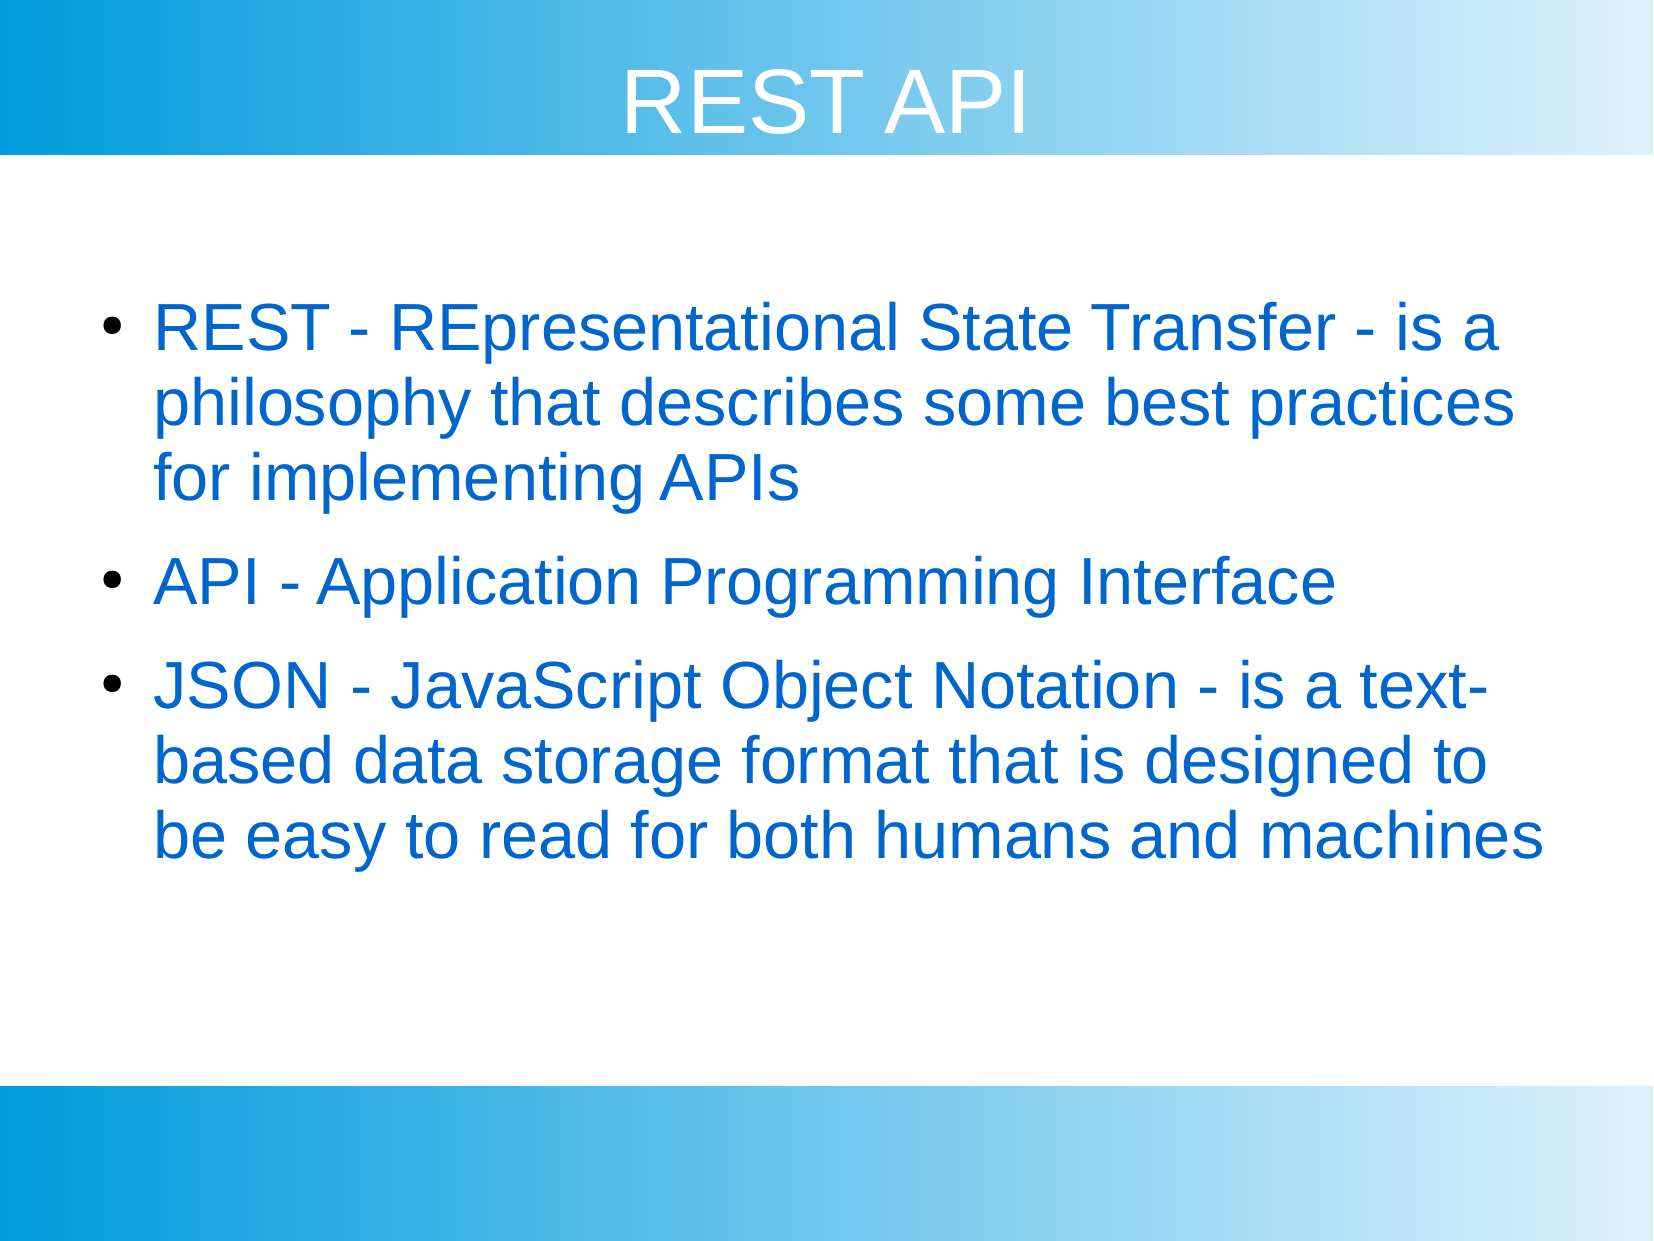

# REST API
REST - REpresentational State Transfer - is a philosophy that describes some best practices for implementing APIs
API - Application Programming Interface
JSON - JavaScript Object Notation - is a text-based data storage format that is designed to be easy to read for both humans and machines